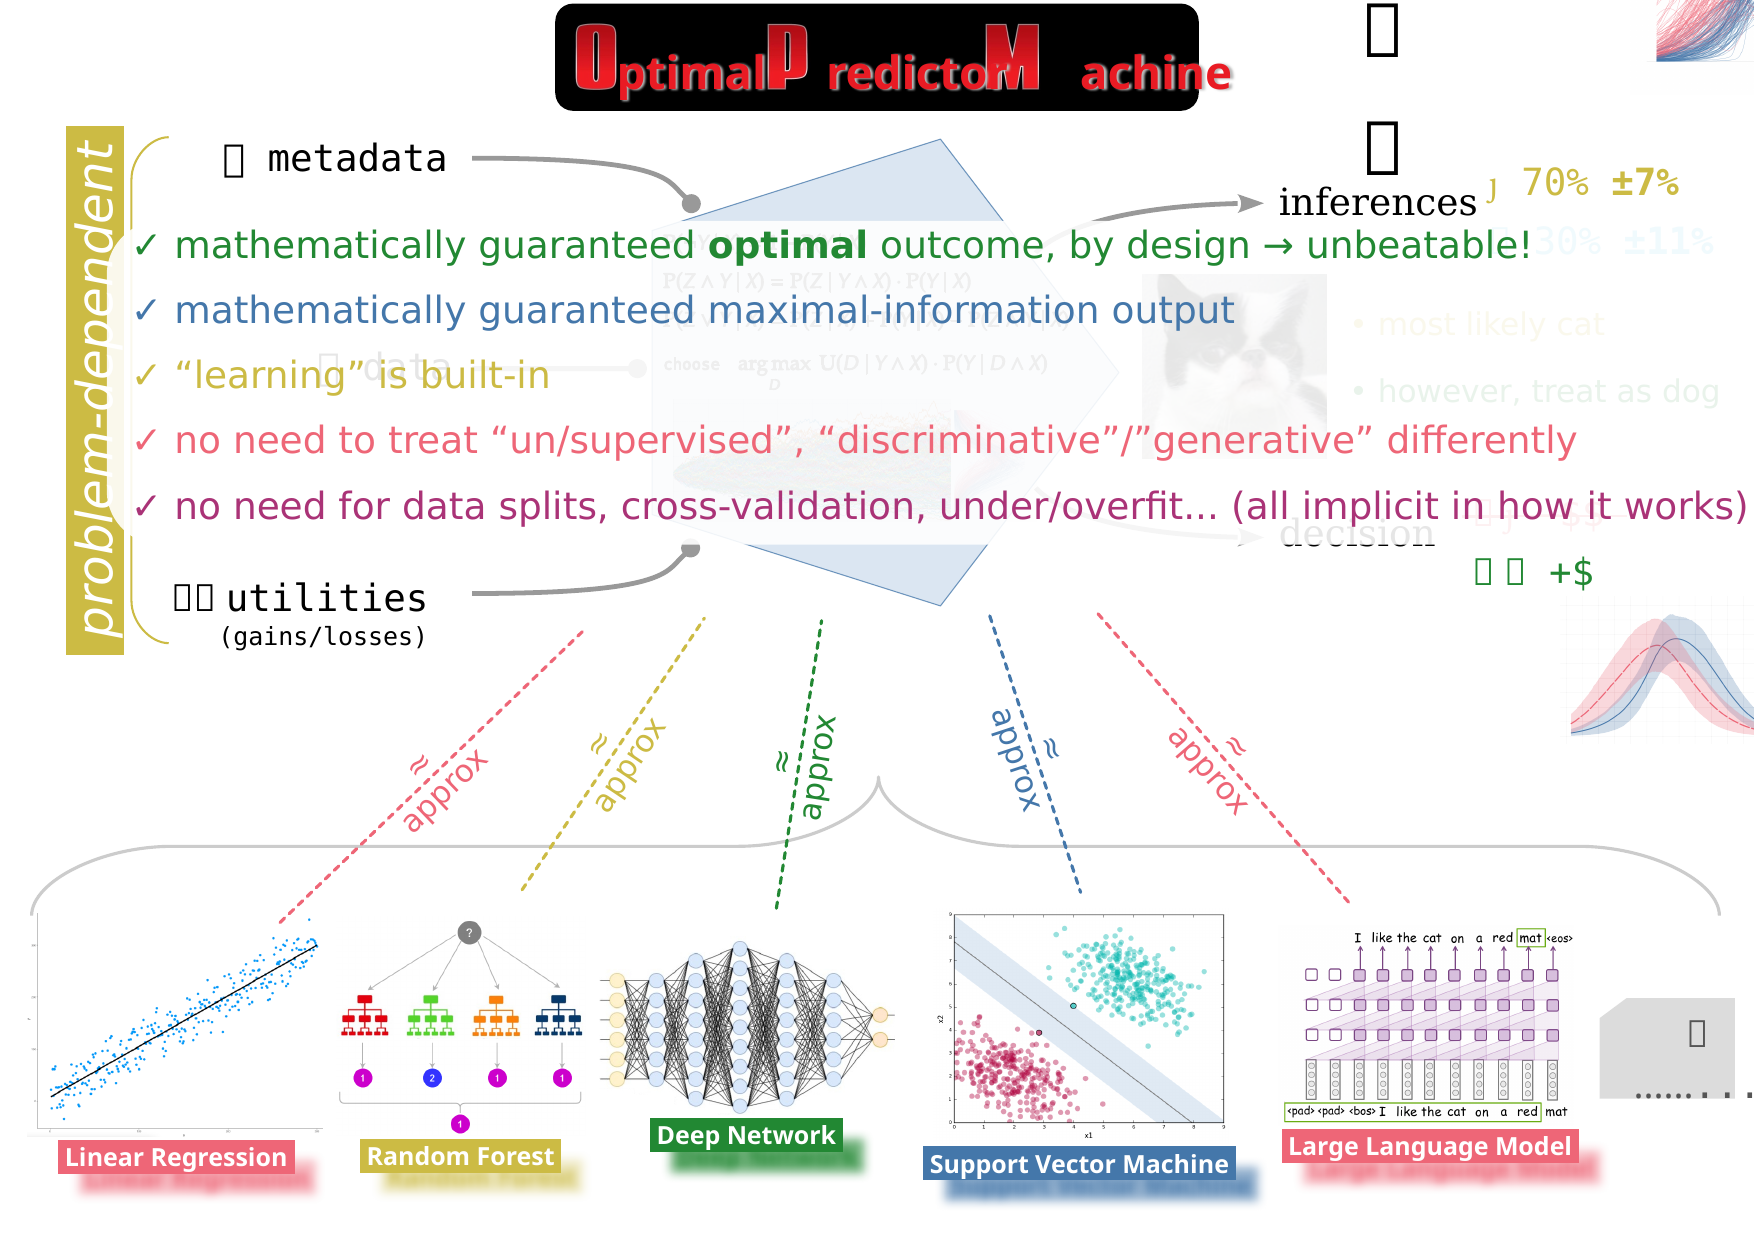




ptimal redictor achine
 metadata
 70% ±7%
 30% ±11%
inferences
✓ mathematically guaranteed optimal outcome, by design → unbeatable!
✓ mathematically guaranteed maximal-information output
✓ “learning” is built-in
✓ no need to treat “un/supervised”, “discriminative”/”generative” differently
✓ no need for data splits, cross-validation, under/overfit... (all implicit in how it works)
• most likely cat
 data
 problem-dependent
• however, treat as dog
   –$$
   +$
decision
 utilities
(gains/losses)
≈
approx
≈
approx
≈
approx
≈
approx
≈
approx
 Support Vector Machine
 Linear Regression
 Random Forest
 Large Language Model
 Deep Network

.........